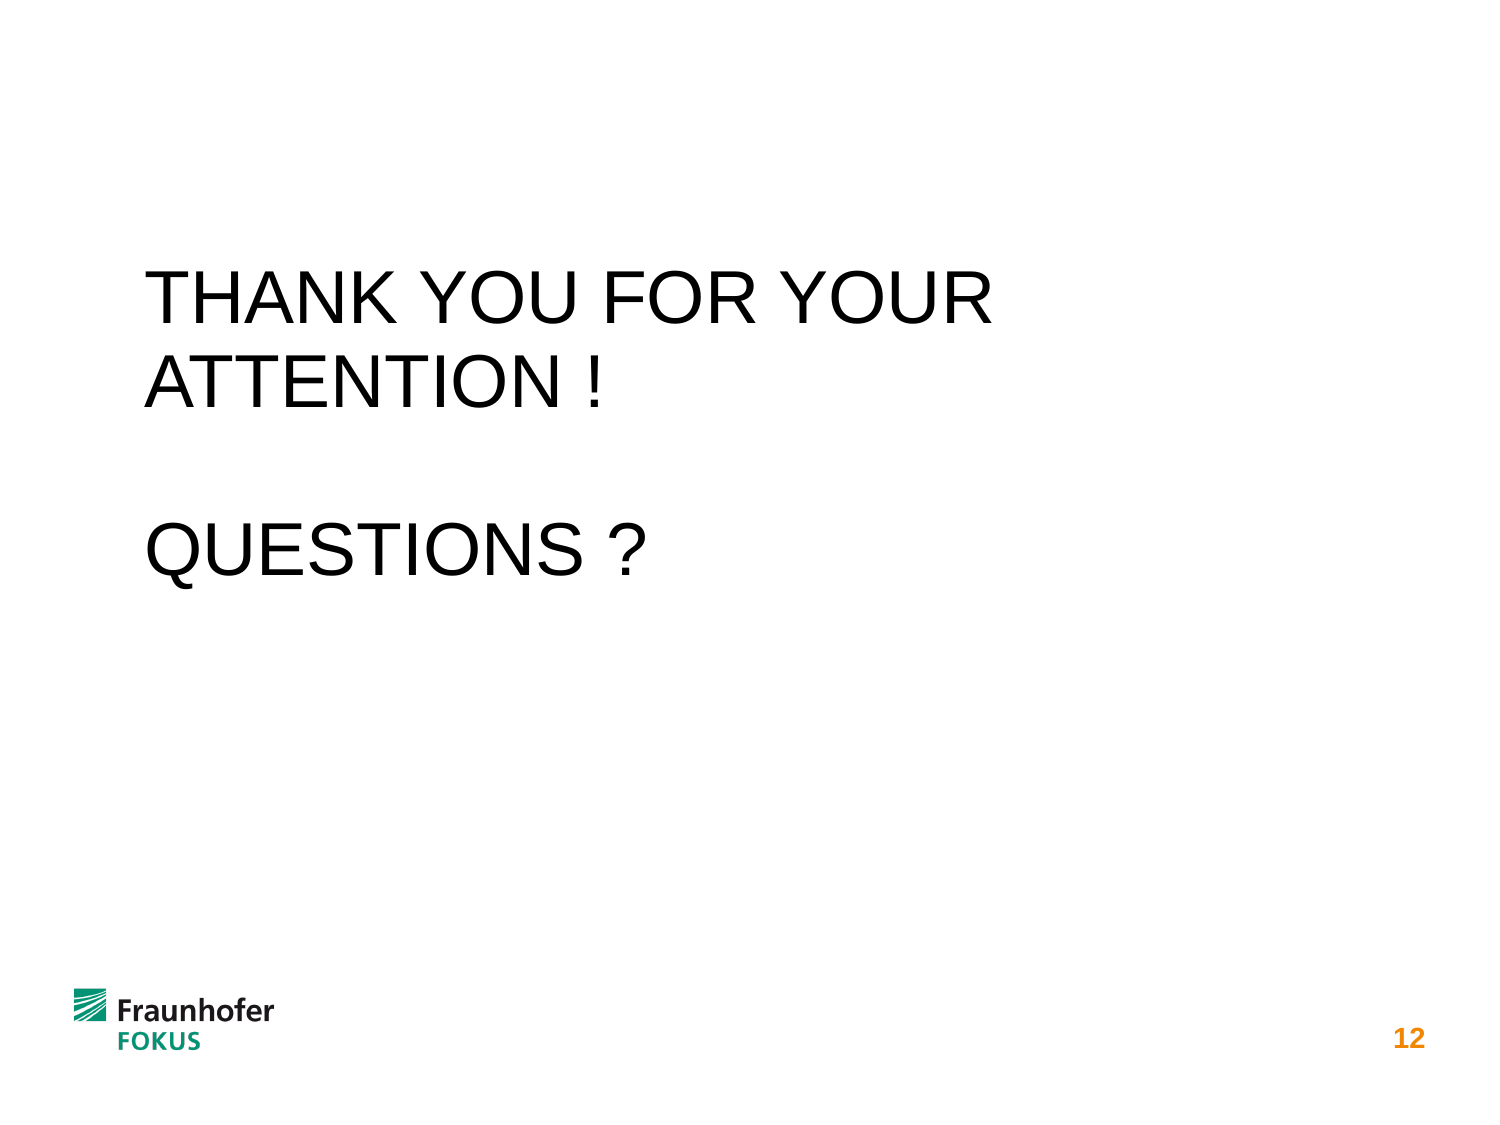

THANK YOU FOR YOUR ATTENTION !
QUESTIONS ?